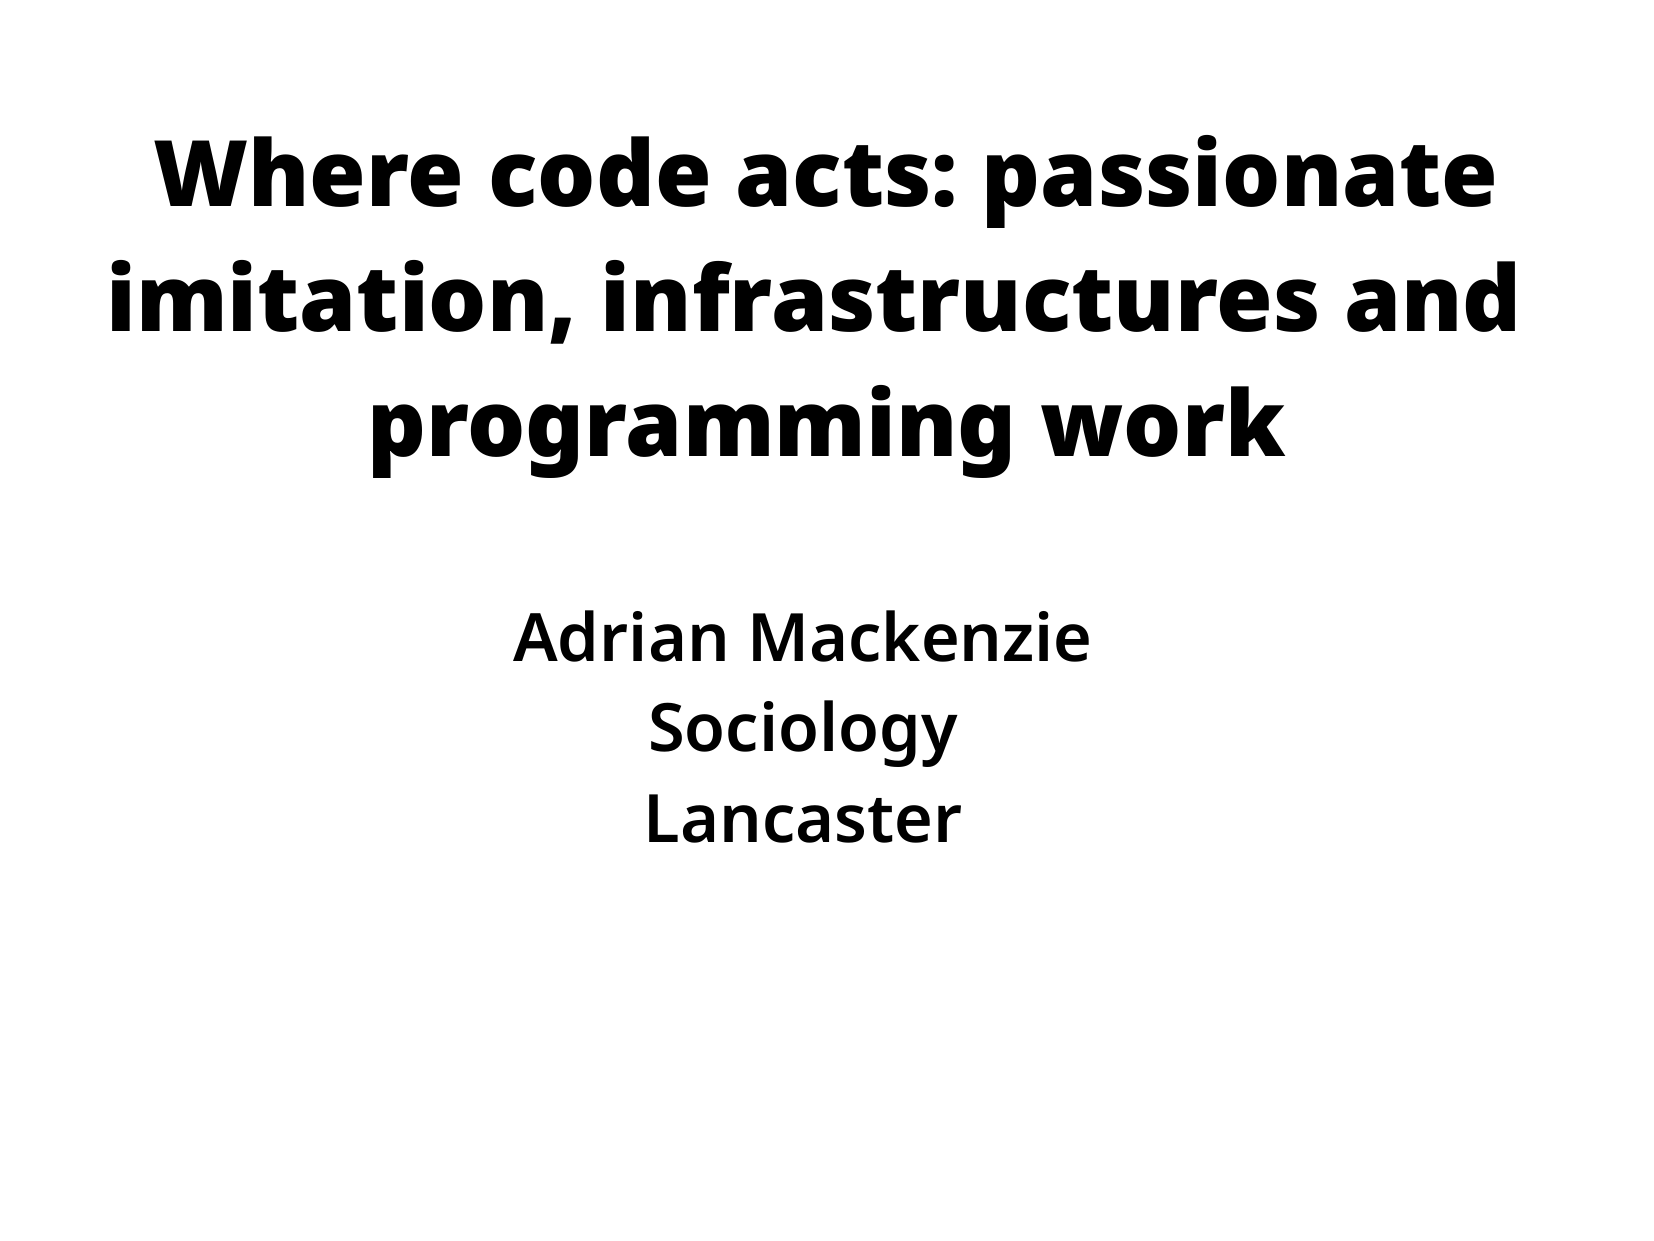

# Where code acts: passionate imitation, infrastructures and programming work
Adrian Mackenzie
Sociology
Lancaster